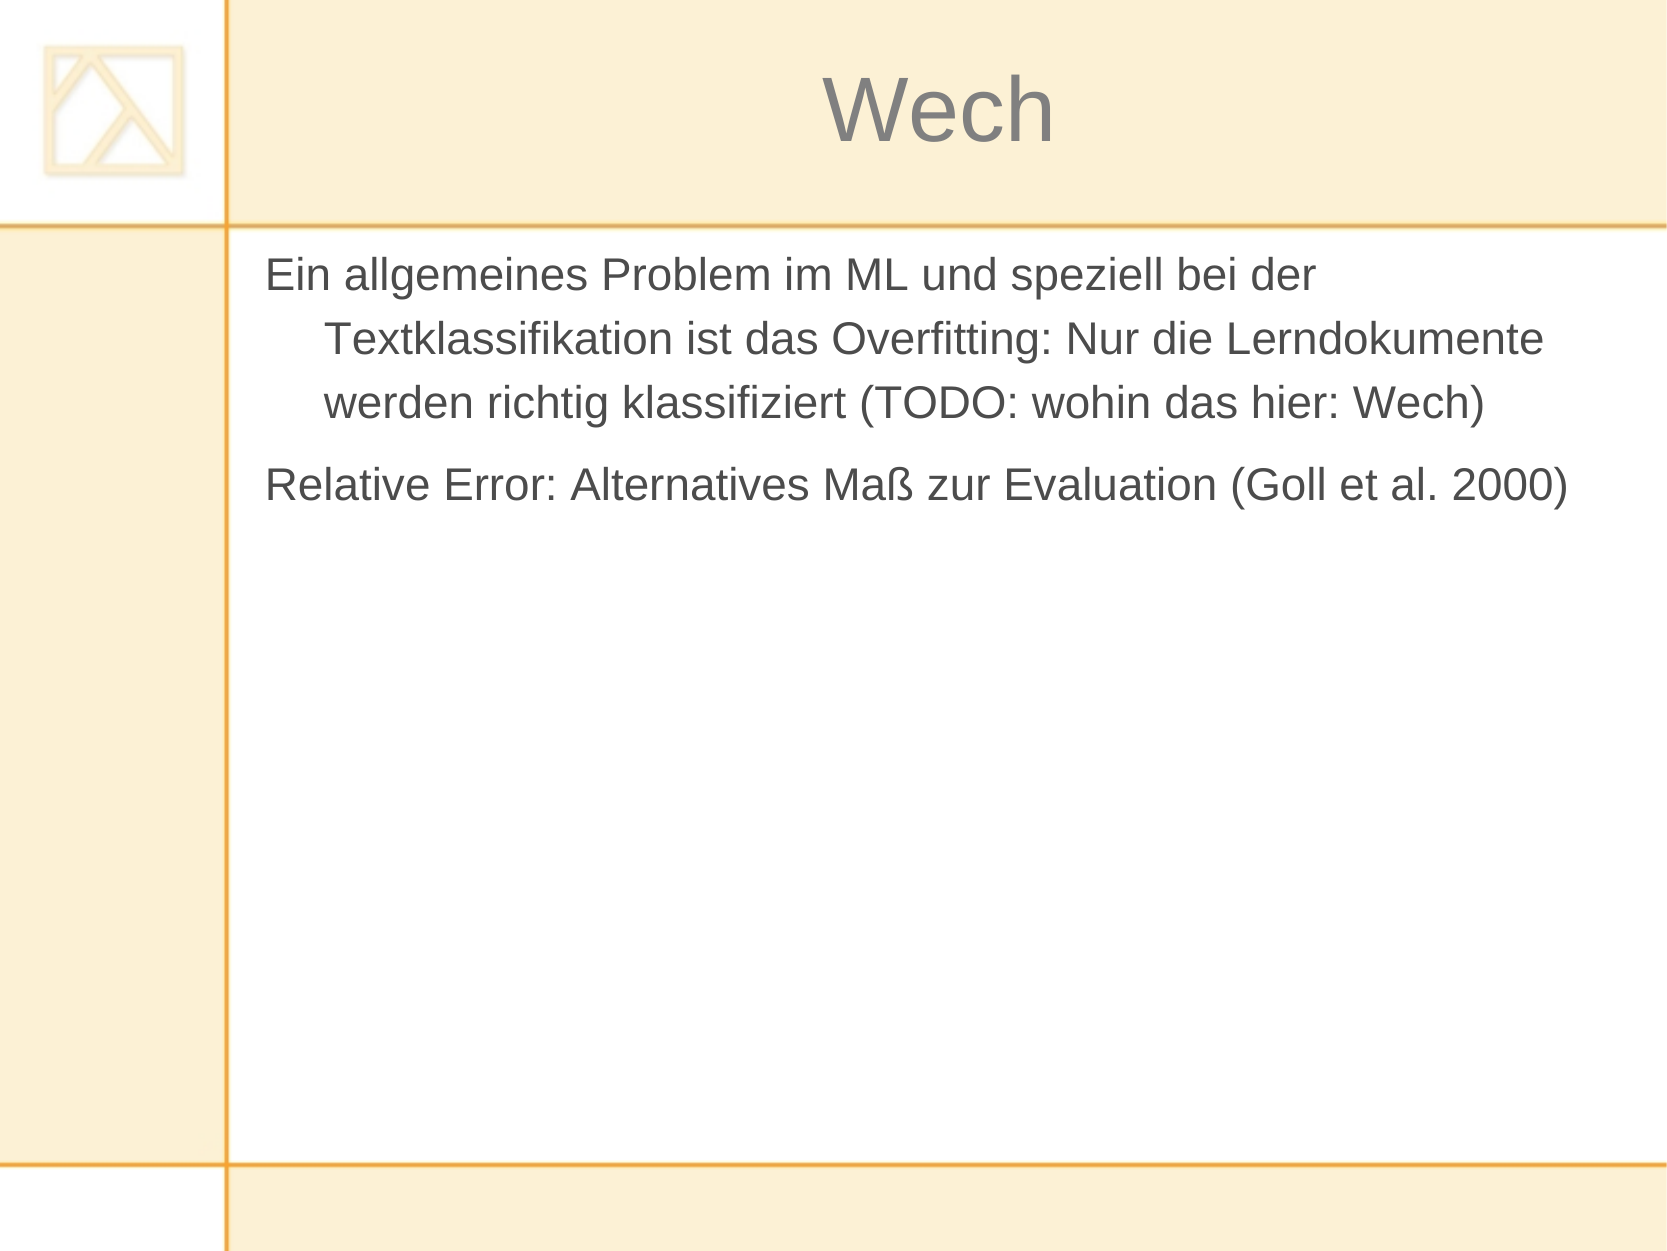

# Wech
Ein allgemeines Problem im ML und speziell bei der Textklassifikation ist das Overfitting: Nur die Lerndokumente werden richtig klassifiziert (TODO: wohin das hier: Wech)
Relative Error: Alternatives Maß zur Evaluation (Goll et al. 2000)